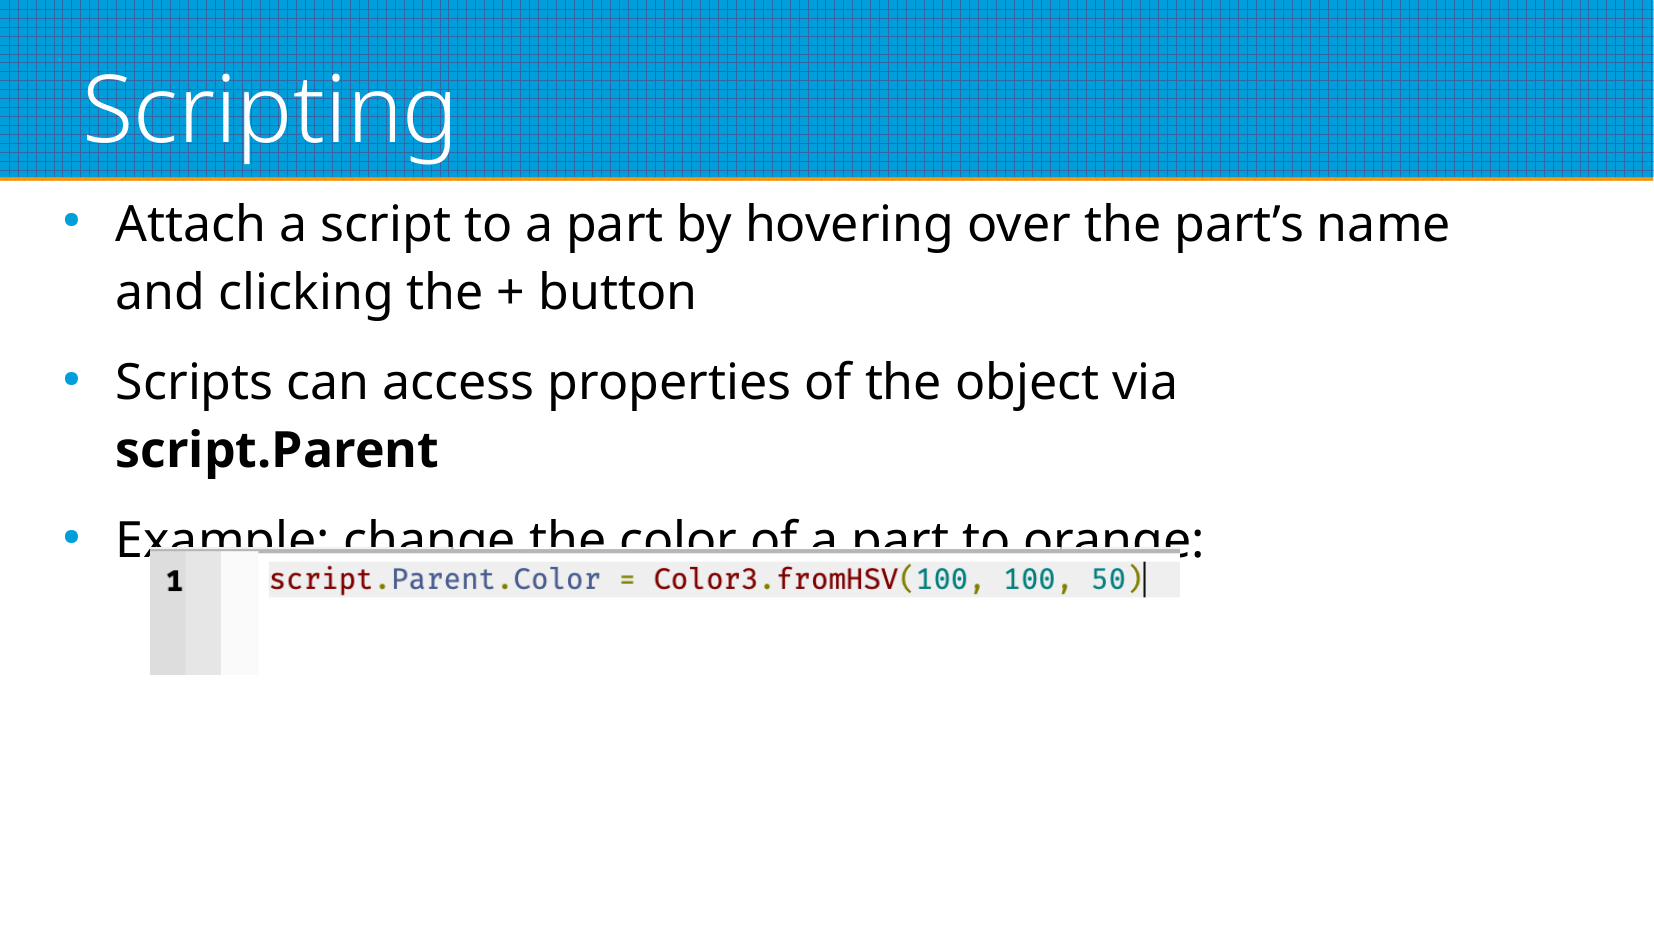

# Scripting
Attach a script to a part by hovering over the part’s name and clicking the + button
Scripts can access properties of the object via script.Parent
Example: change the color of a part to orange: